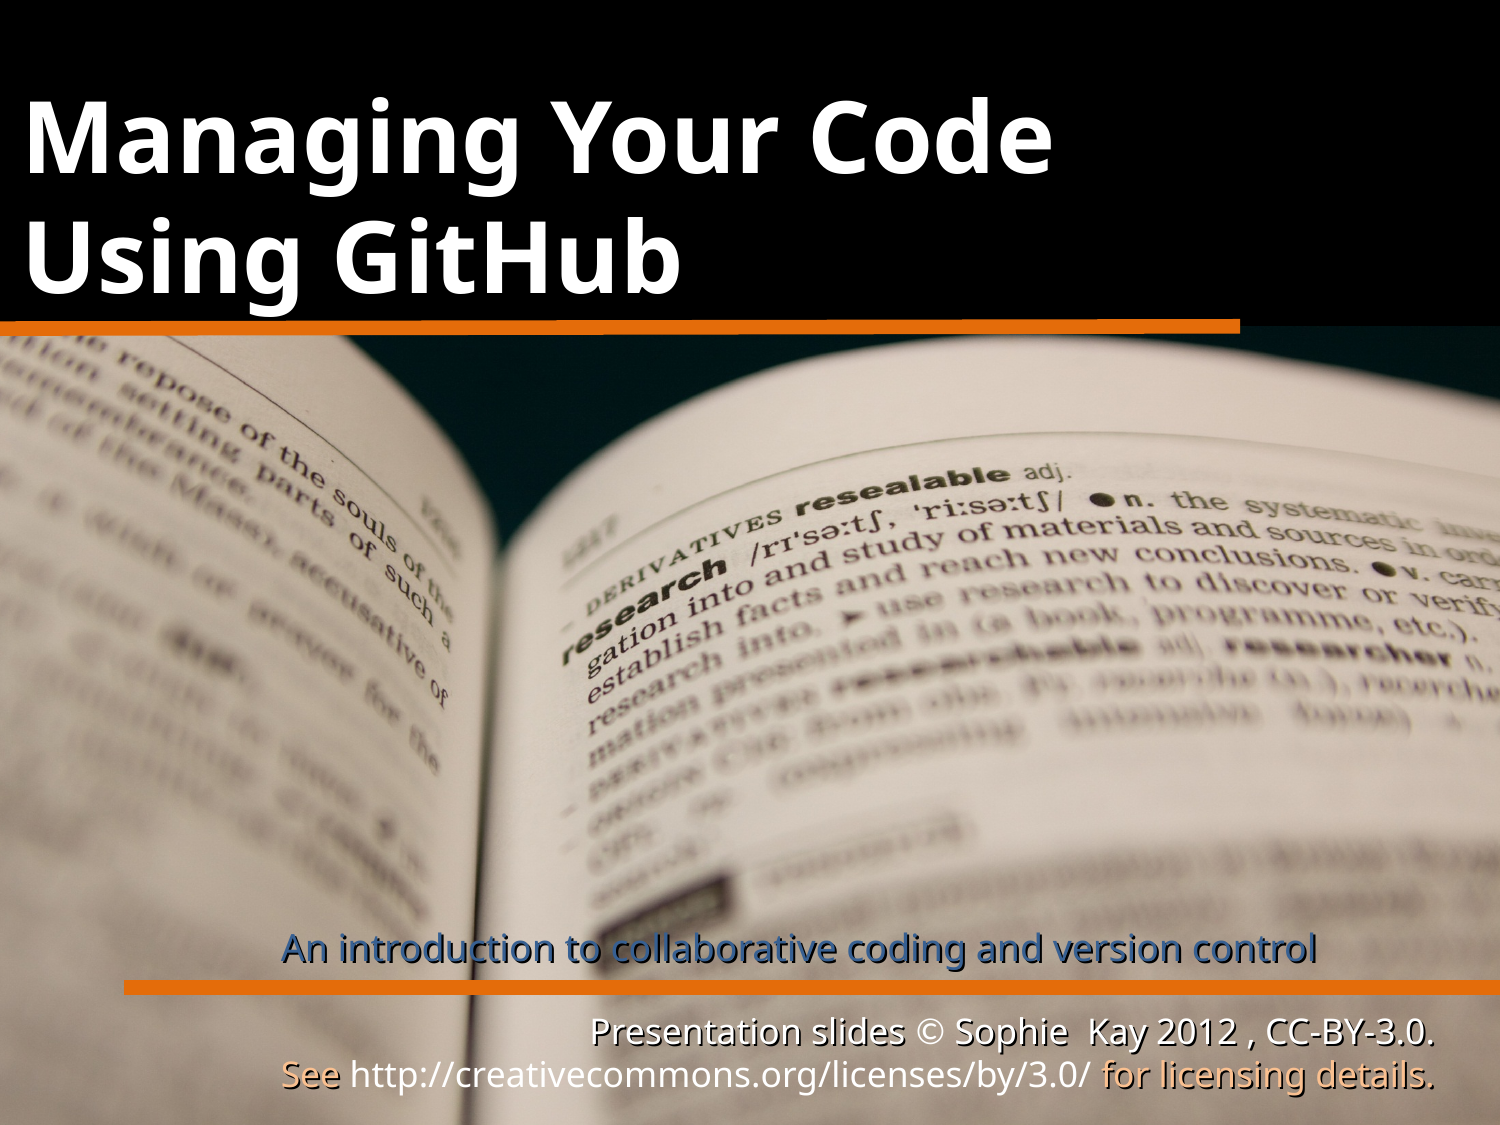

Managing Your Code
Using GitHub
An introduction to collaborative coding and version control
 Presentation slides © Sophie Kay 2012 , CC-BY-3.0.
See http://creativecommons.org/licenses/by/3.0/ for licensing details.